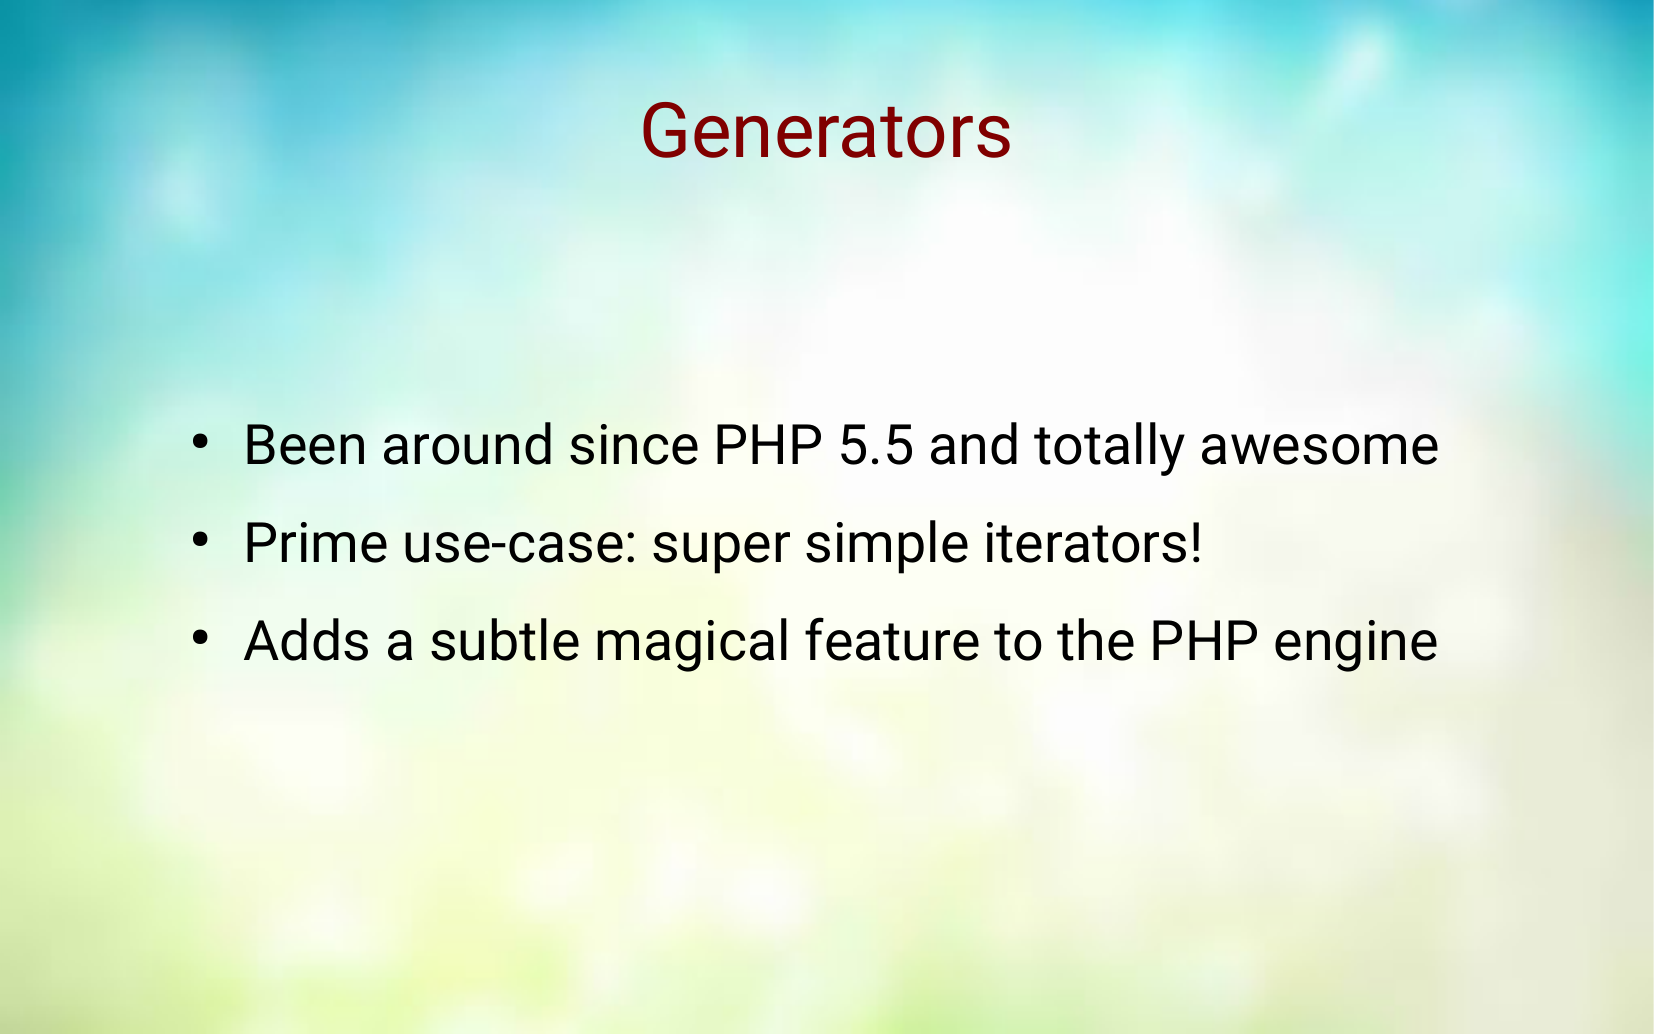

# Generators
Been around since PHP 5.5 and totally awesome
Prime use-case: super simple iterators!
Adds a subtle magical feature to the PHP engine